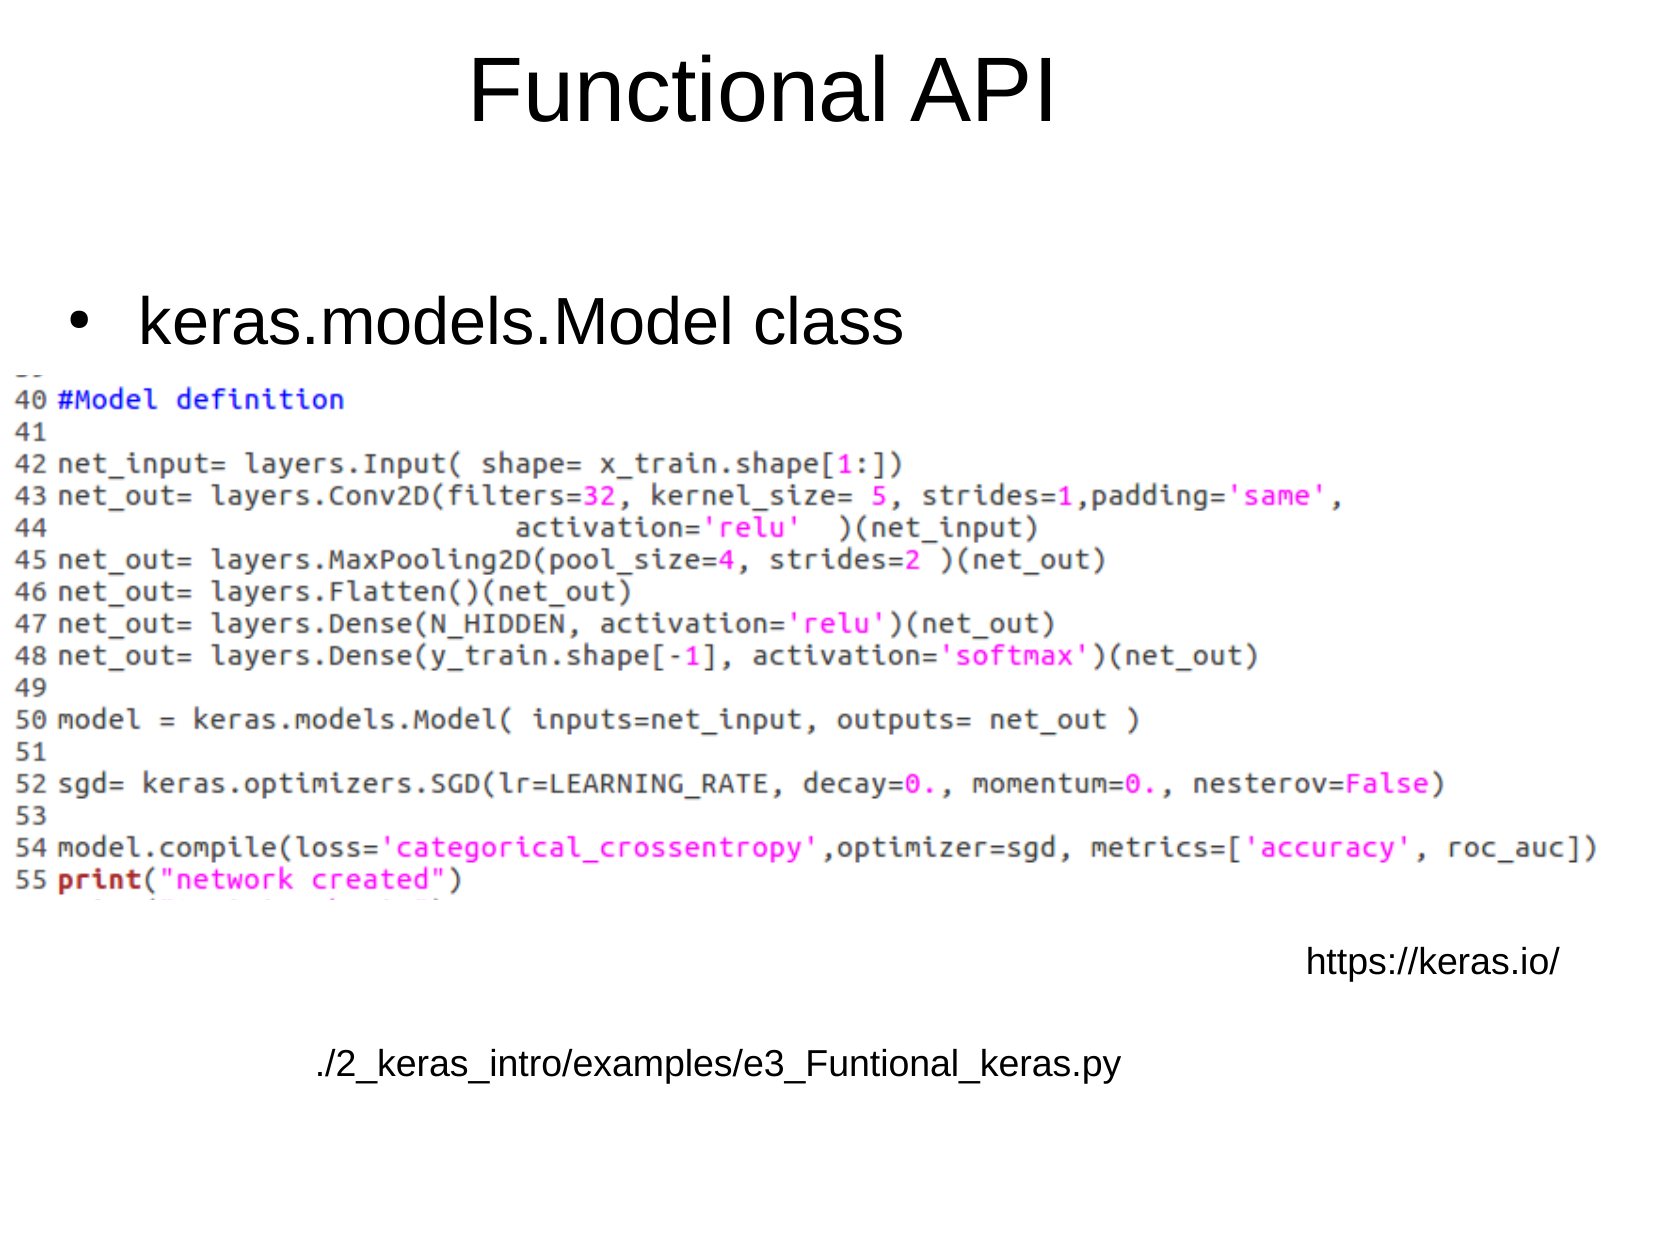

# Functional API
 keras.models.Model class
https://keras.io/
./2_keras_intro/examples/e3_Funtional_keras.py